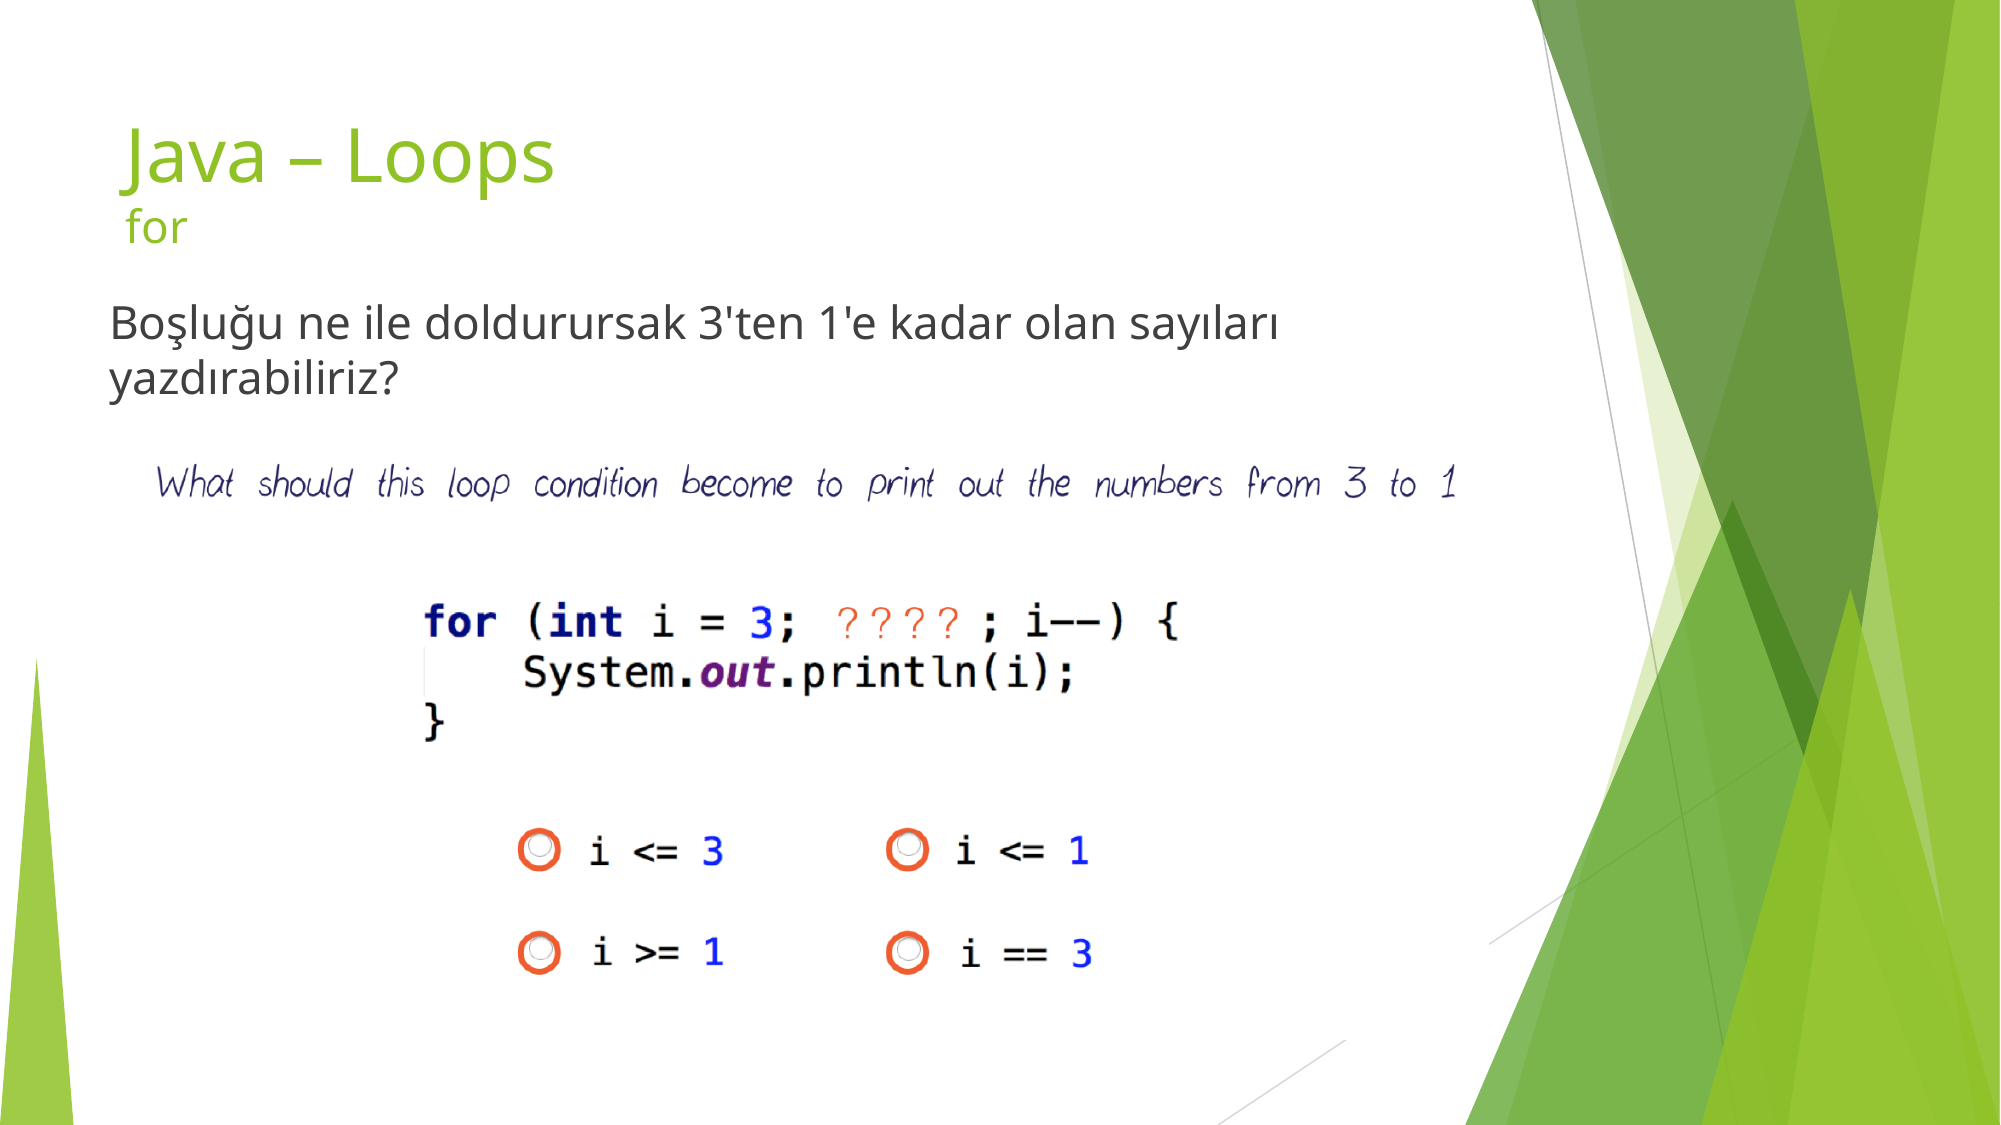

# Java – Loops for
Boşluğu ne ile doldurursak 3'ten 1'e kadar olan sayıları yazdırabiliriz?